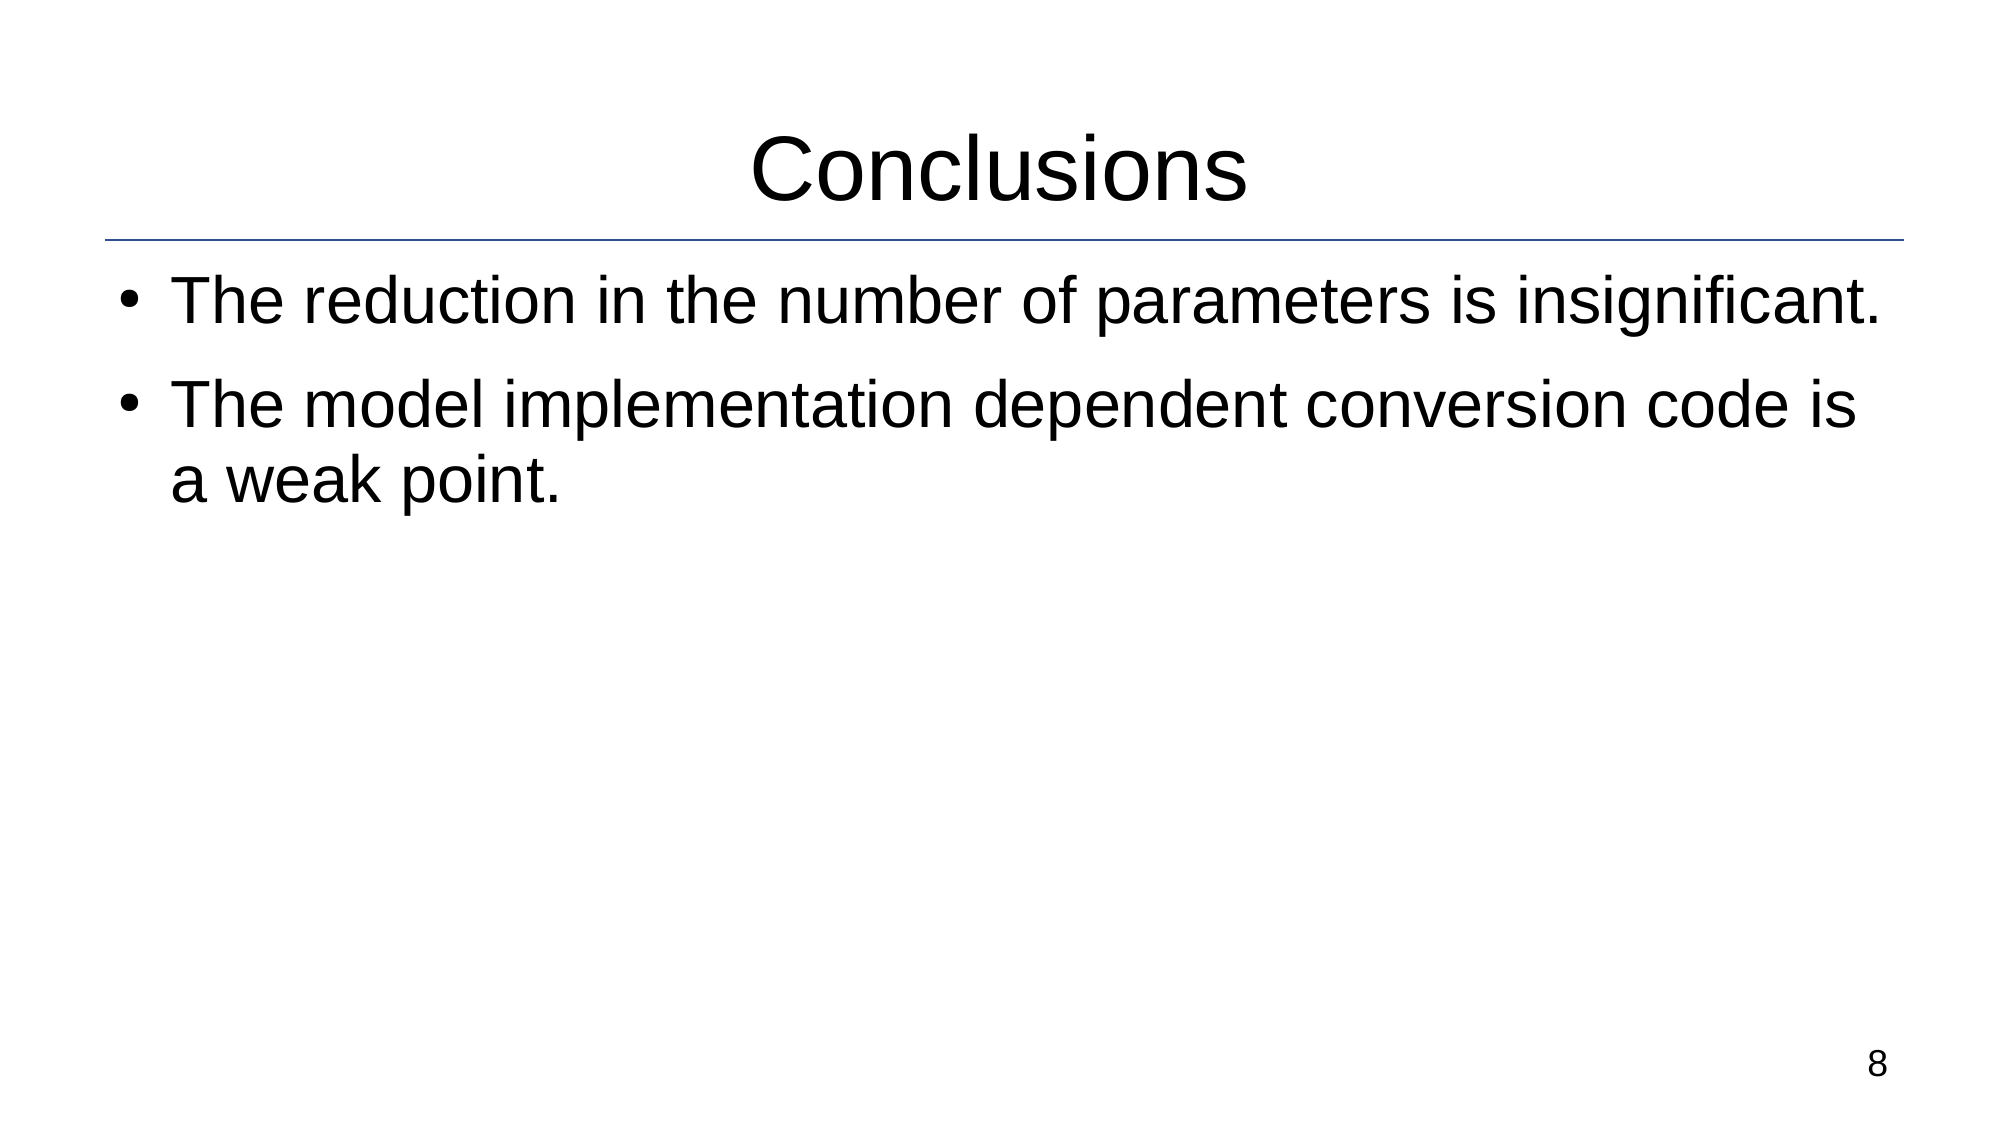

# Conclusions
The reduction in the number of parameters is insignificant.
The model implementation dependent conversion code is a weak point.